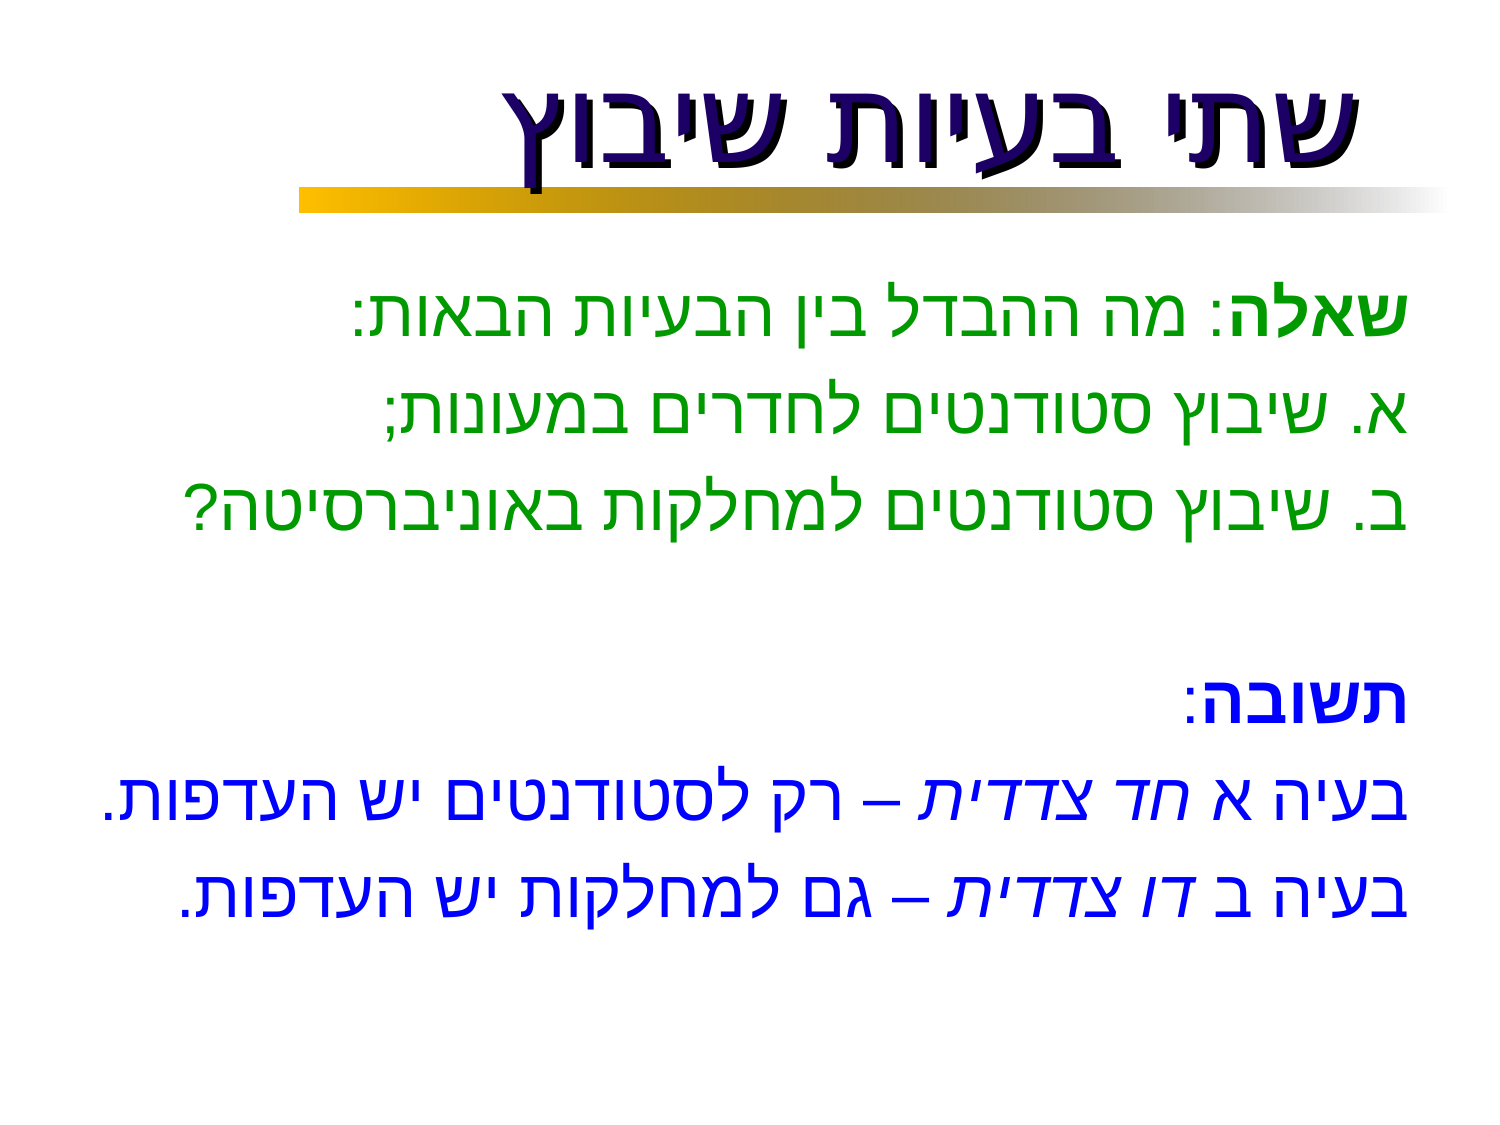

# שתי בעיות שיבוץ
שאלה: מה ההבדל בין הבעיות הבאות:
א. שיבוץ סטודנטים לחדרים במעונות;
ב. שיבוץ סטודנטים למחלקות באוניברסיטה?
תשובה:
בעיה א חד צדדית – רק לסטודנטים יש העדפות.
בעיה ב דו צדדית – גם למחלקות יש העדפות.